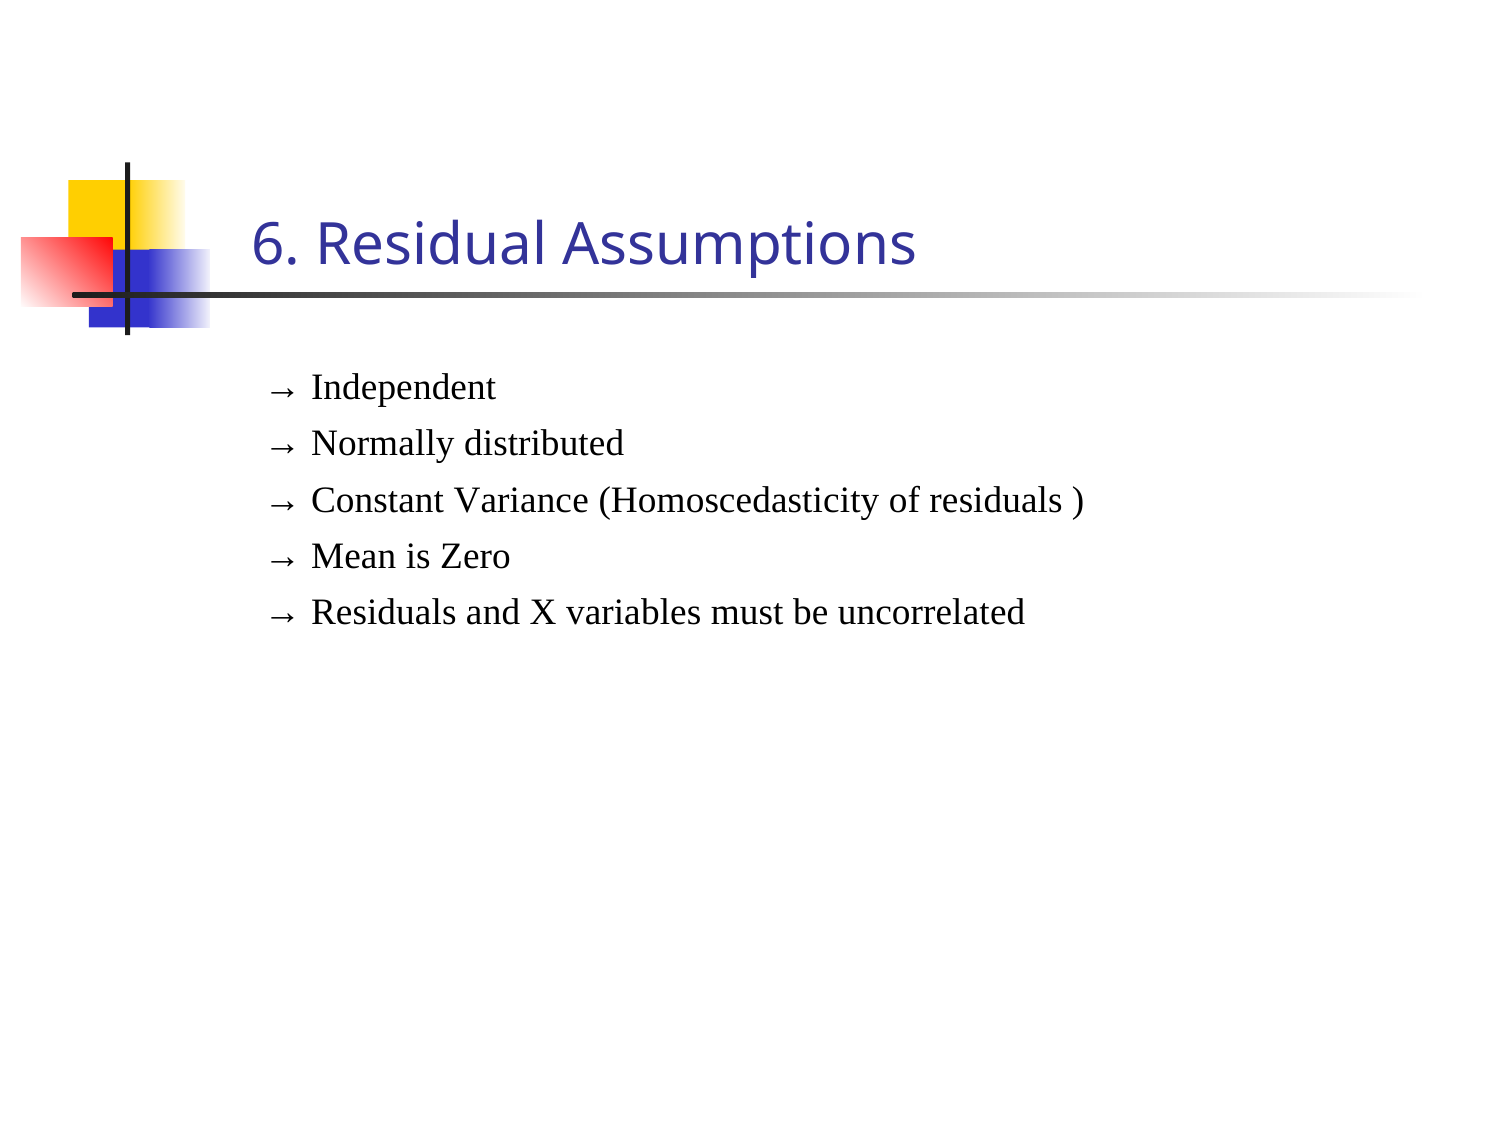

6. Residual Assumptions
# → Independent
→ Normally distributed
→ Constant Variance (Homoscedasticity of residuals )
→ Mean is Zero
→ Residuals and X variables must be uncorrelated